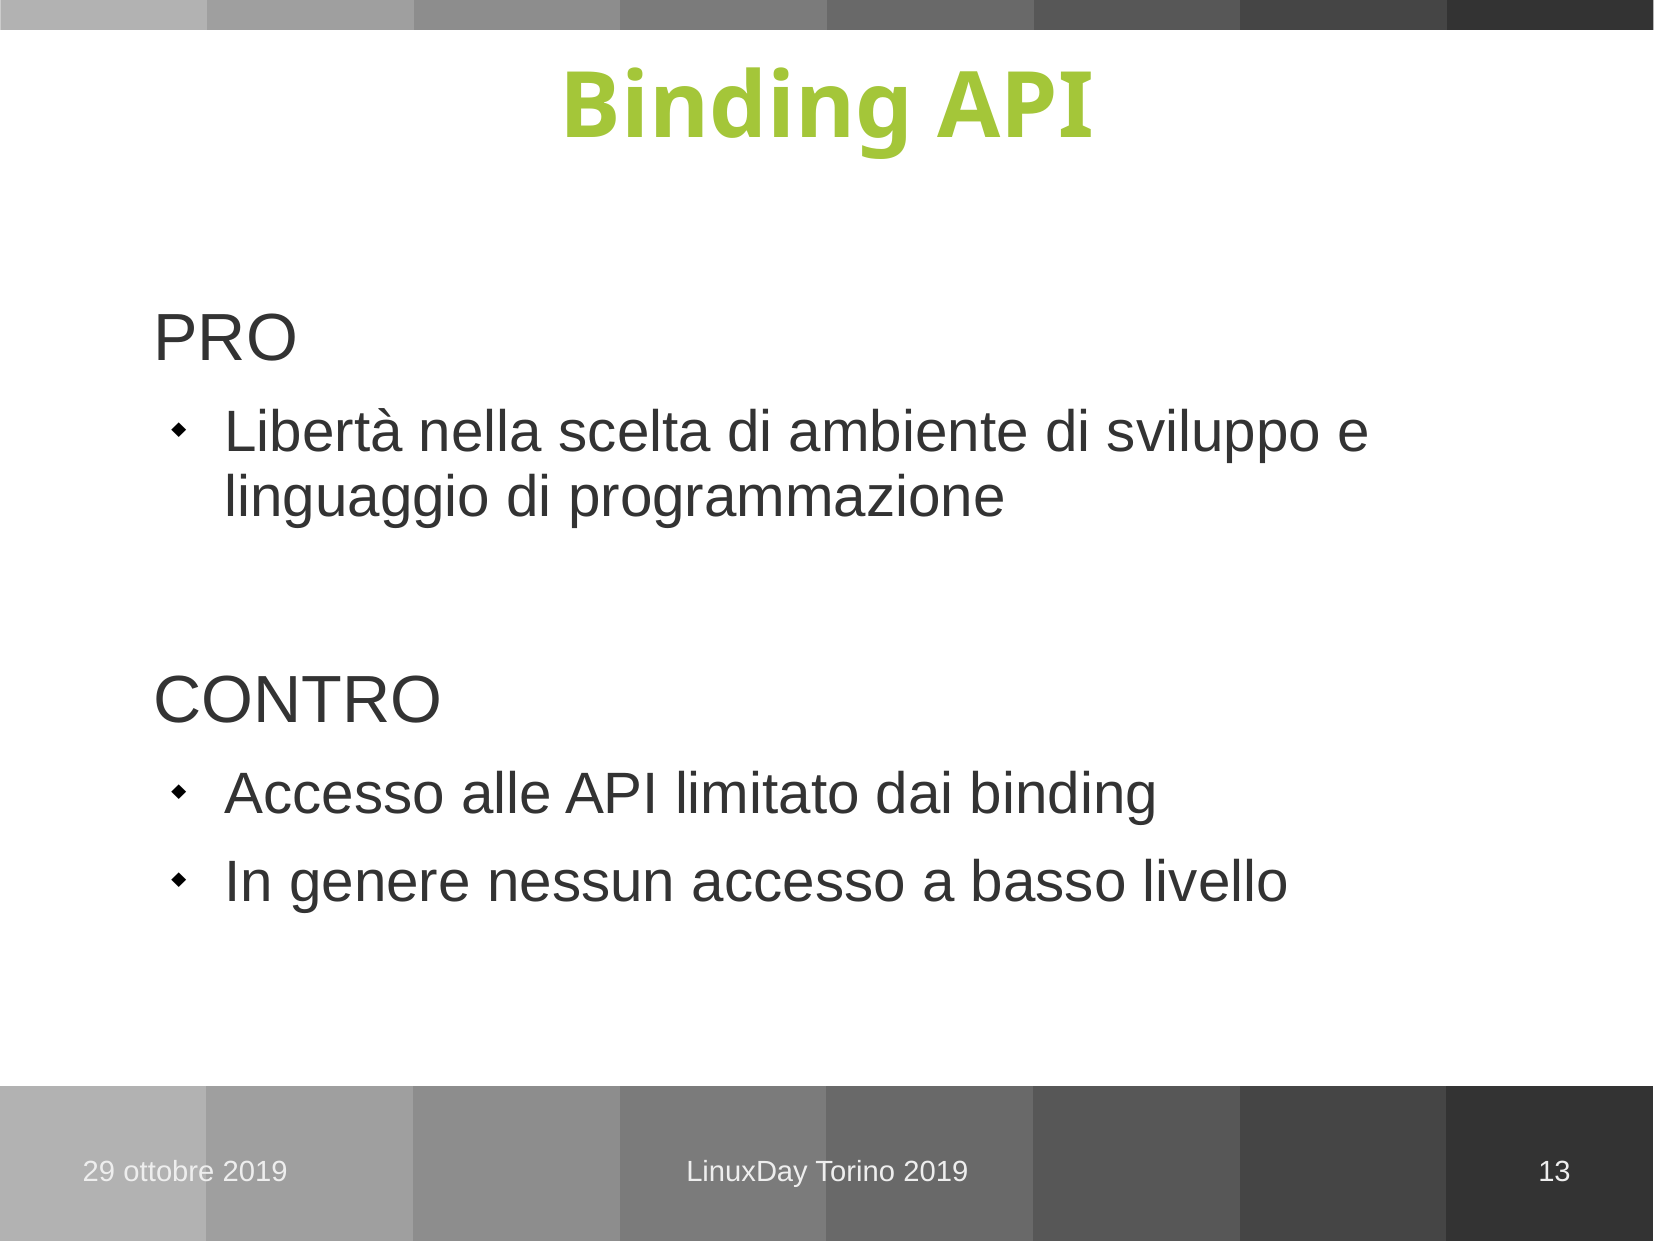

# Binding API
PRO
Libertà nella scelta di ambiente di sviluppo e linguaggio di programmazione
CONTRO
Accesso alle API limitato dai binding
In genere nessun accesso a basso livello
29 ottobre 2019
LinuxDay Torino 2019
13